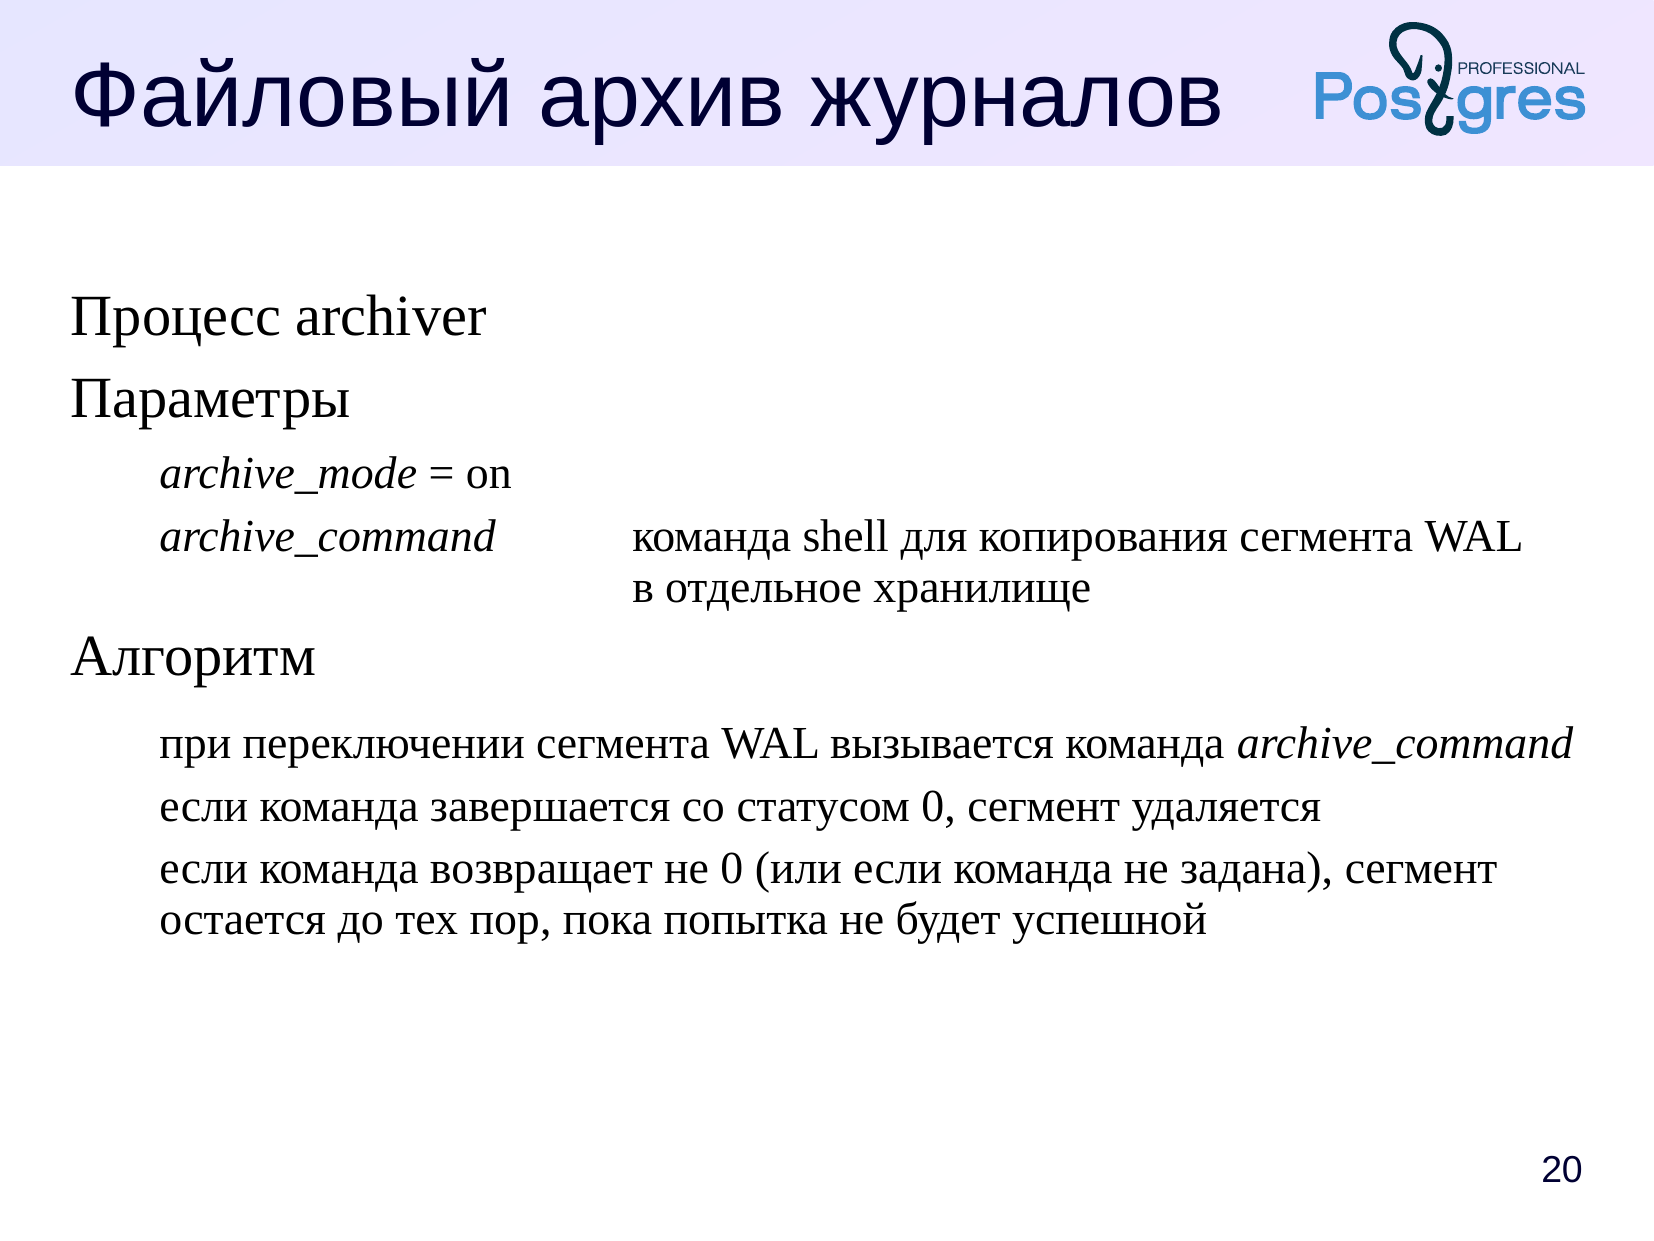

# Файловый архив журналов
Процесс archiver
Параметры
archive_mode = on
archive_command	команда shell для копирования сегмента WAL
	в отдельное хранилище
Алгоритм
при переключении сегмента WAL вызывается команда archive_command
если команда завершается со статусом 0, сегмент удаляется
если команда возвращает не 0 (или если команда не задана), сегмент остается до тех пор, пока попытка не будет успешной